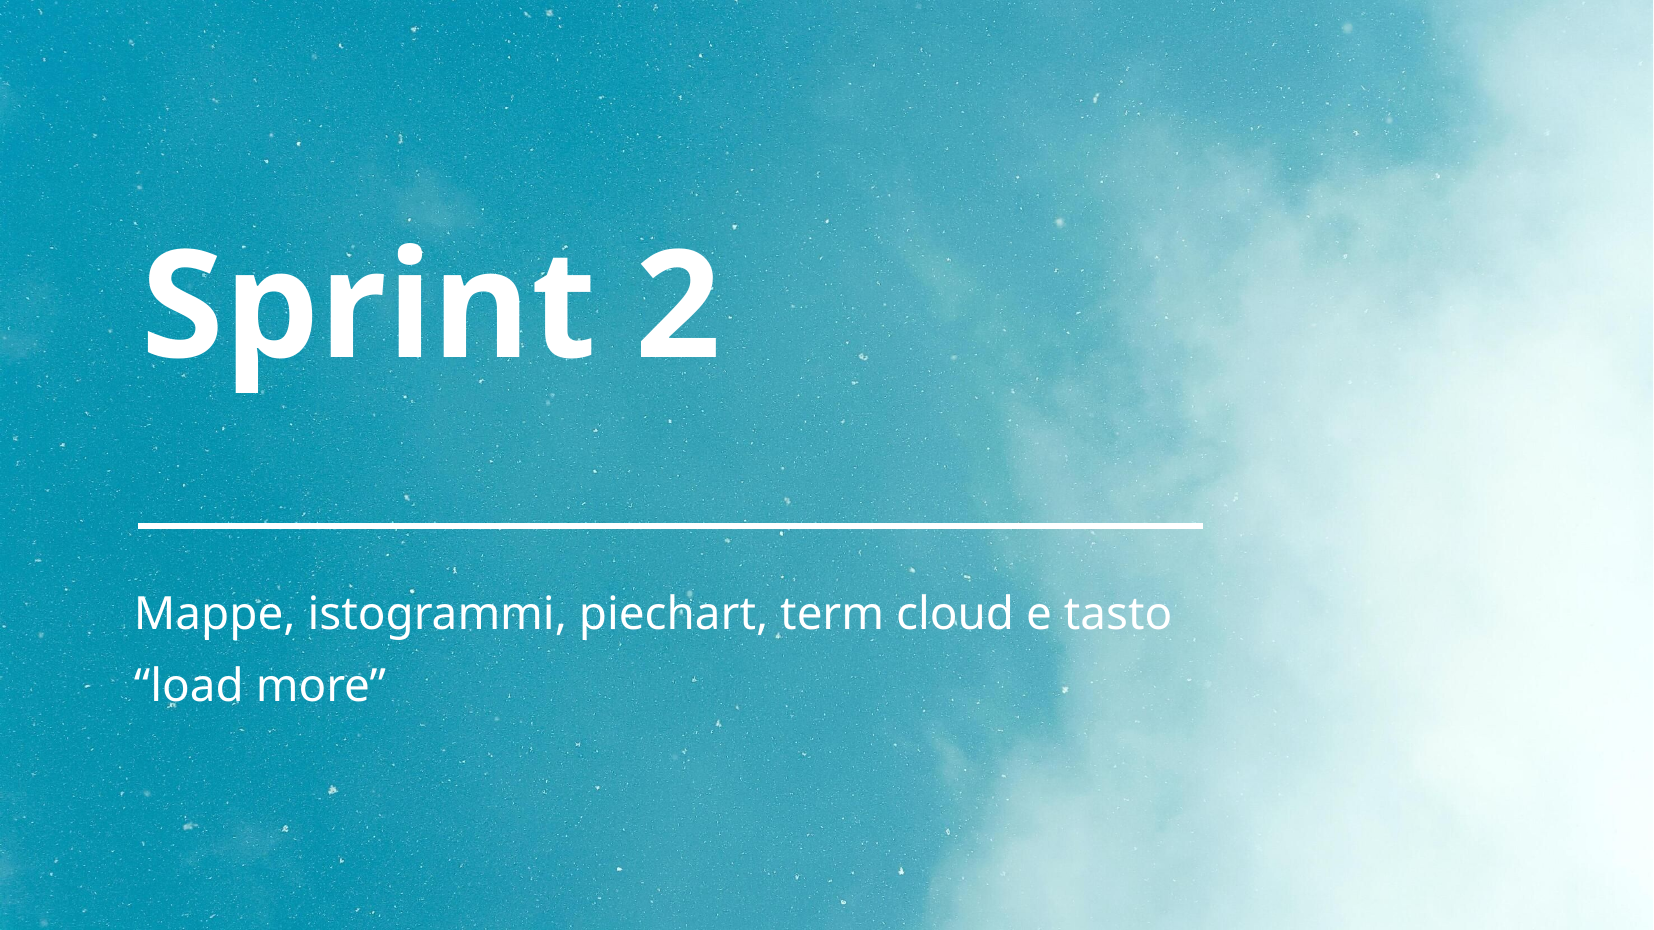

# Sprint 2
Mappe, istogrammi, piechart, term cloud e tasto “load more”